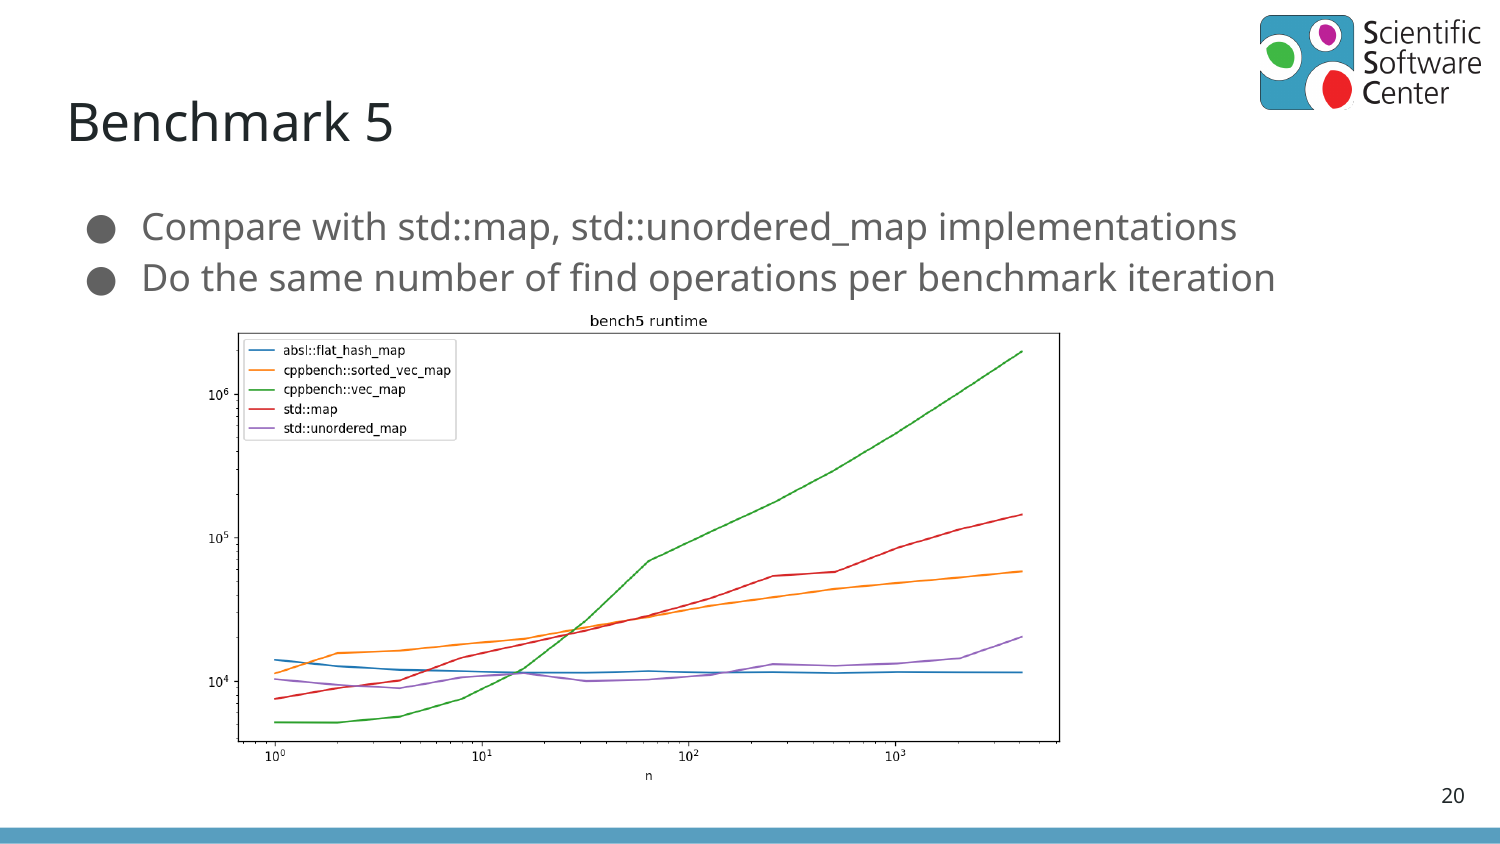

# Benchmark 5
Compare with std::map, std::unordered_map implementations
Do the same number of find operations per benchmark iteration